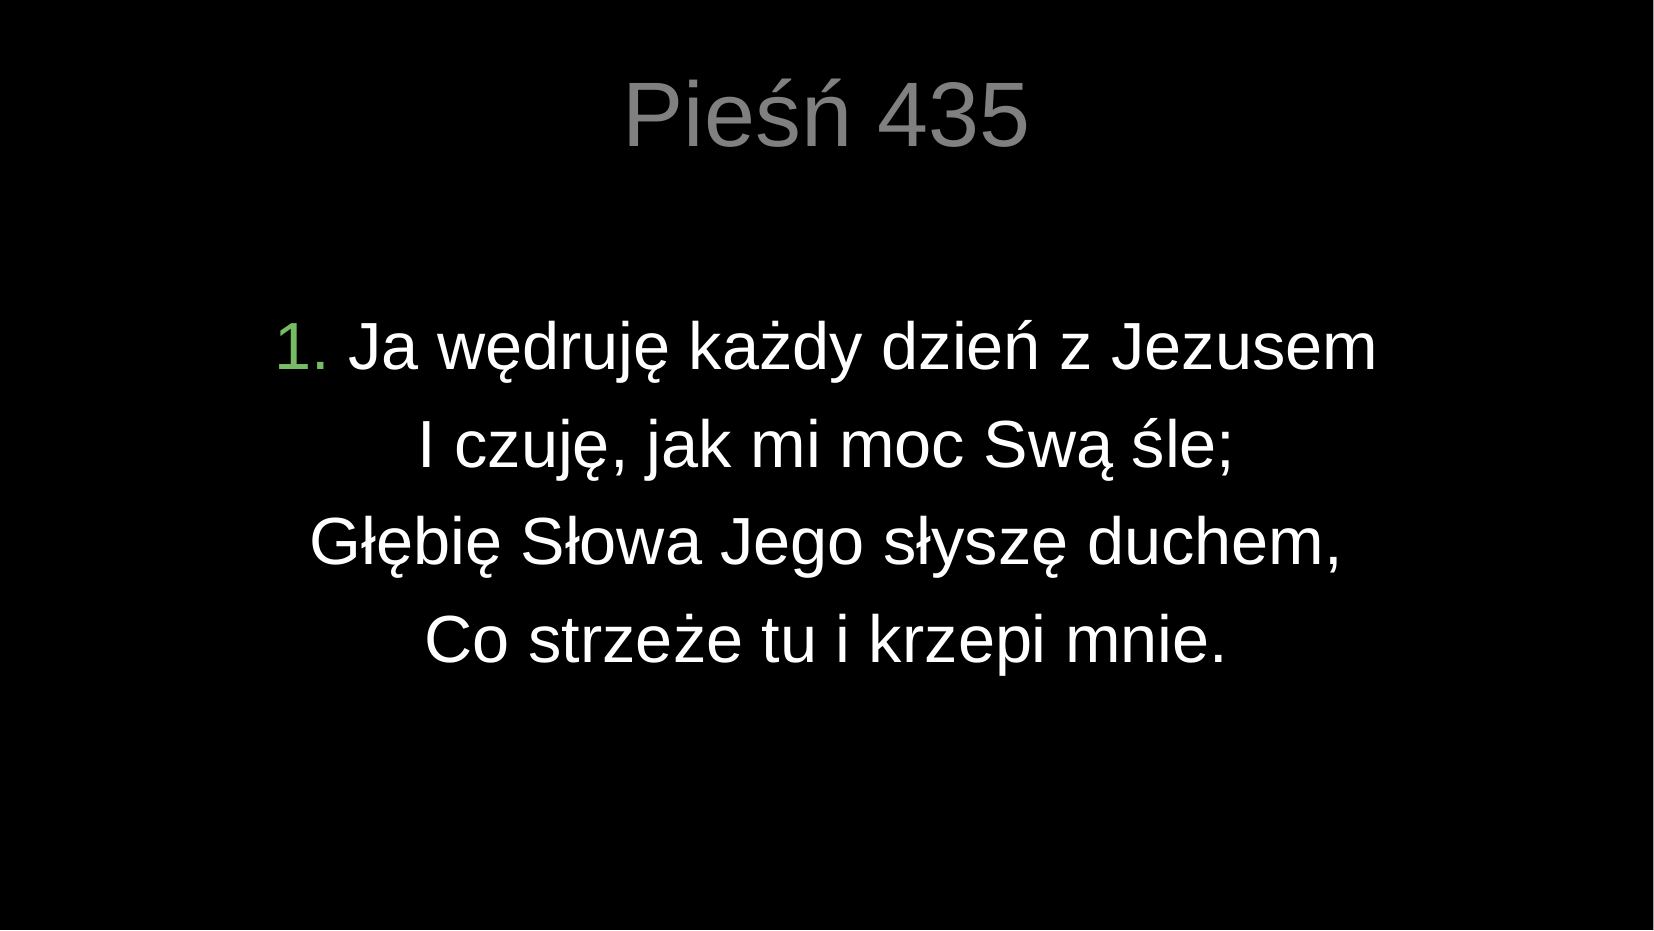

# Pieśń 435
1. Ja wędruję każdy dzień z Jezusem
I czuję, jak mi moc Swą śle;
Głębię Słowa Jego słyszę duchem,
Co strzeże tu i krzepi mnie.